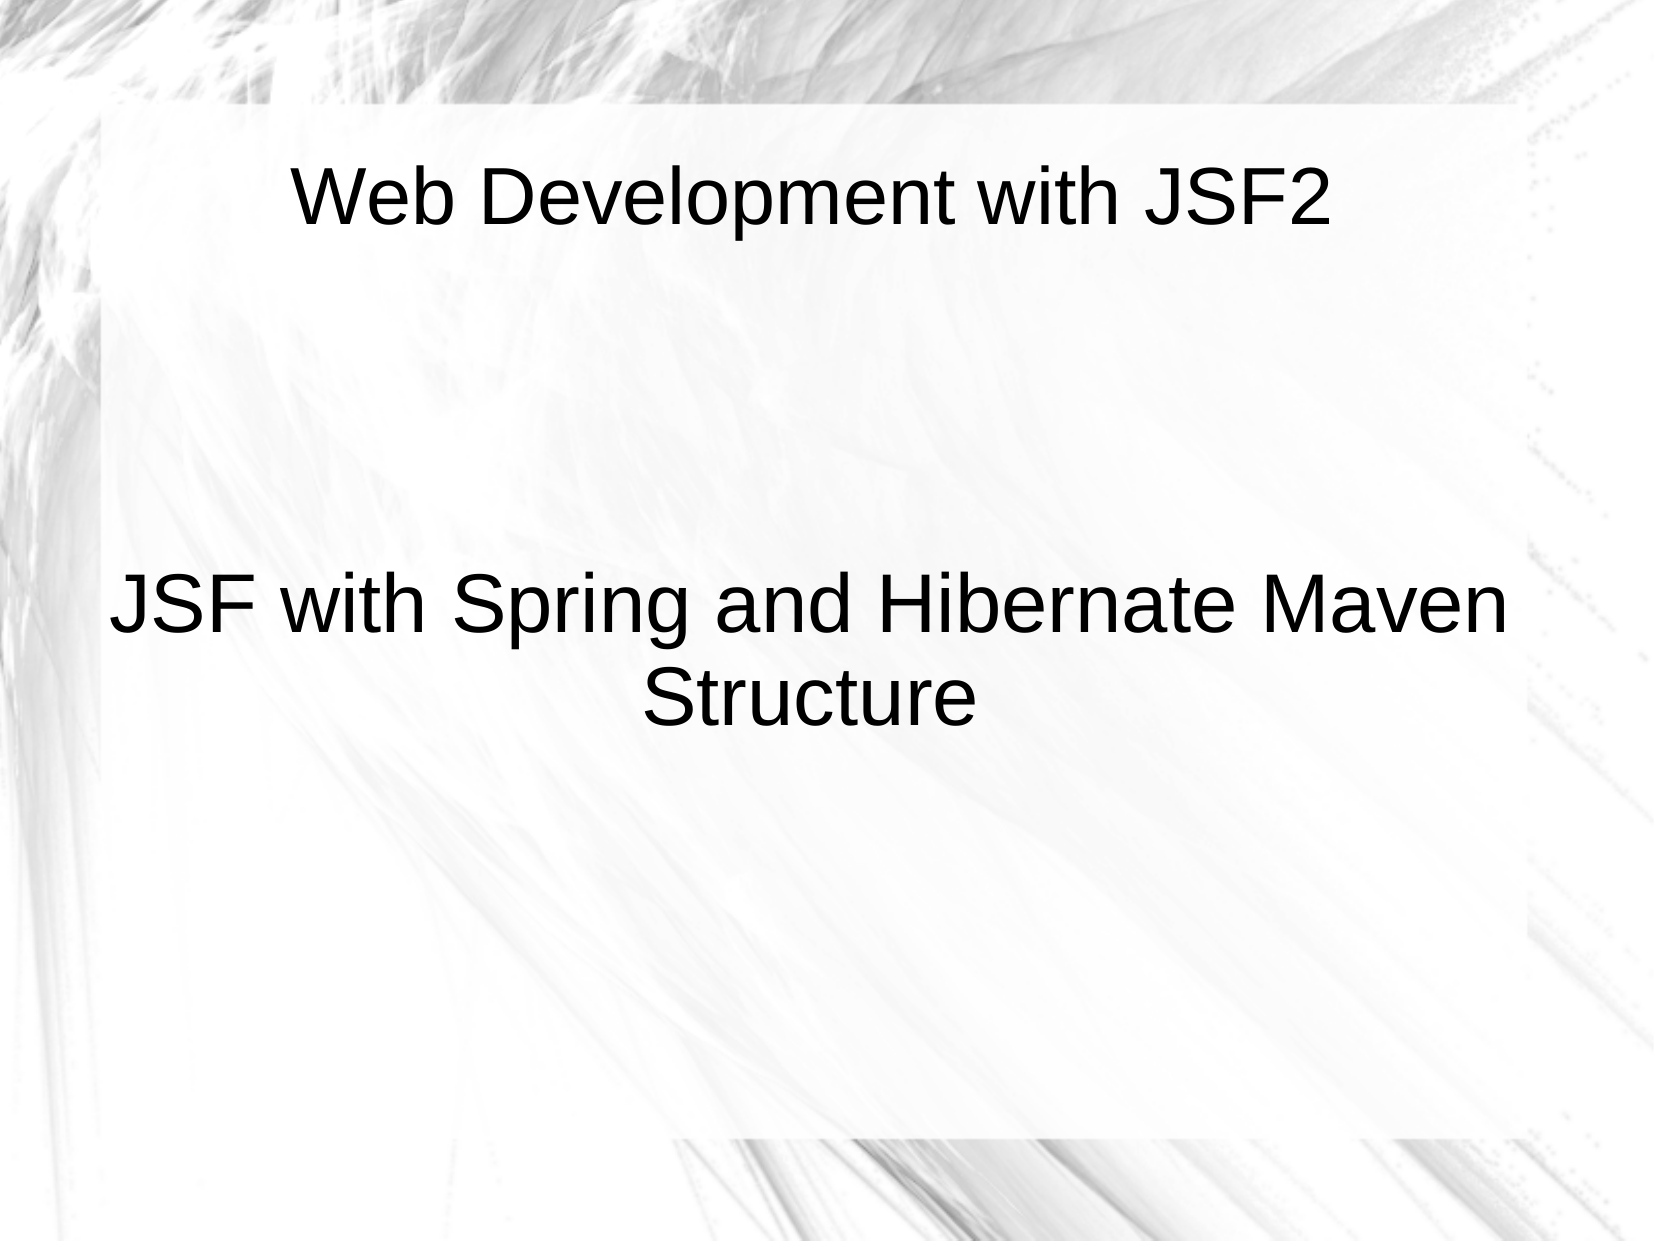

# Web Development with JSF2
JSF with Spring and Hibernate Maven Structure